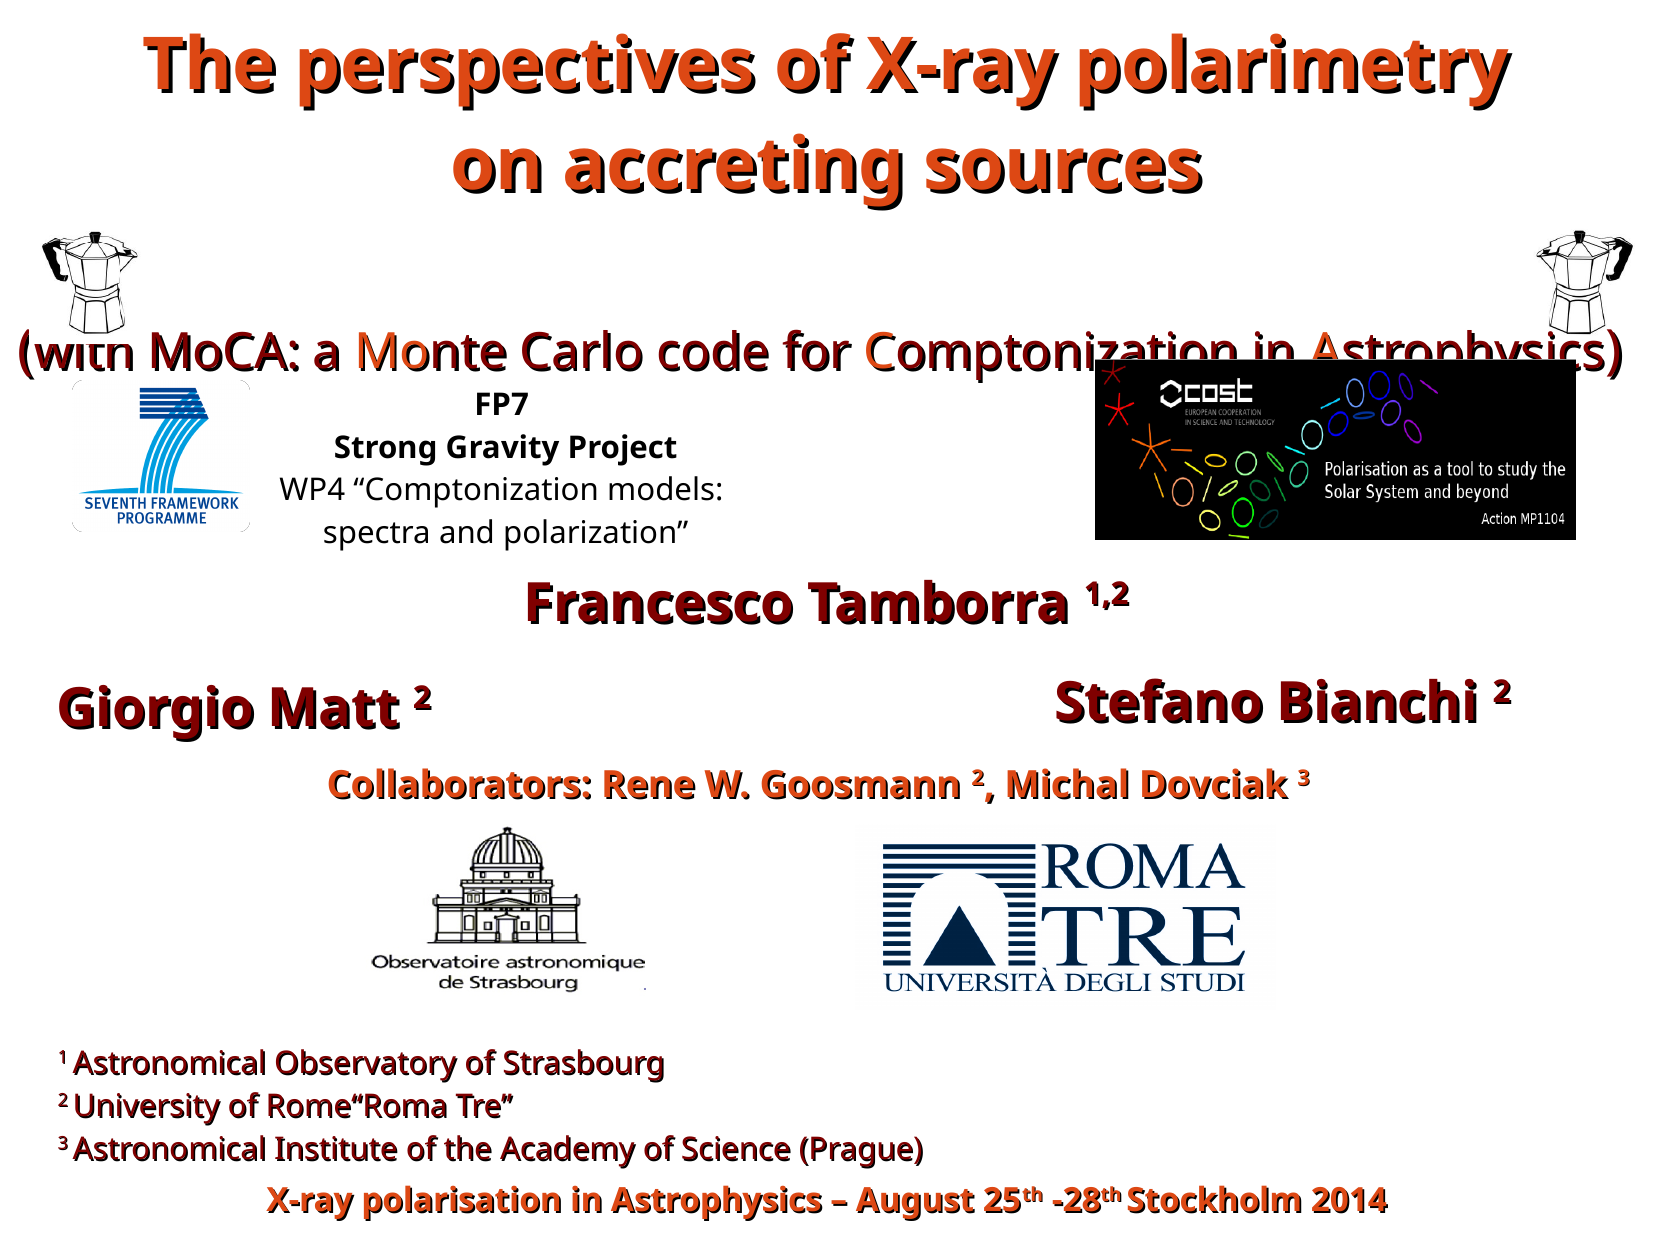

# The perspectives of X-ray polarimetry on accreting sources (with MoCA: a Monte Carlo code for Comptonization in Astrophysics)
FP7
Strong Gravity Project
WP4 “Comptonization models:
spectra and polarization”
Francesco Tamborra 1,2
Stefano Bianchi 2
Giorgio Matt 2
Collaborators: Rene W. Goosmann 2, Michal Dovciak 3
1 Astronomical Observatory of Strasbourg
2 University of Rome“Roma Tre”
3 Astronomical Institute of the Academy of Science (Prague)
X-ray polarisation in Astrophysics – August 25th -28th Stockholm 2014